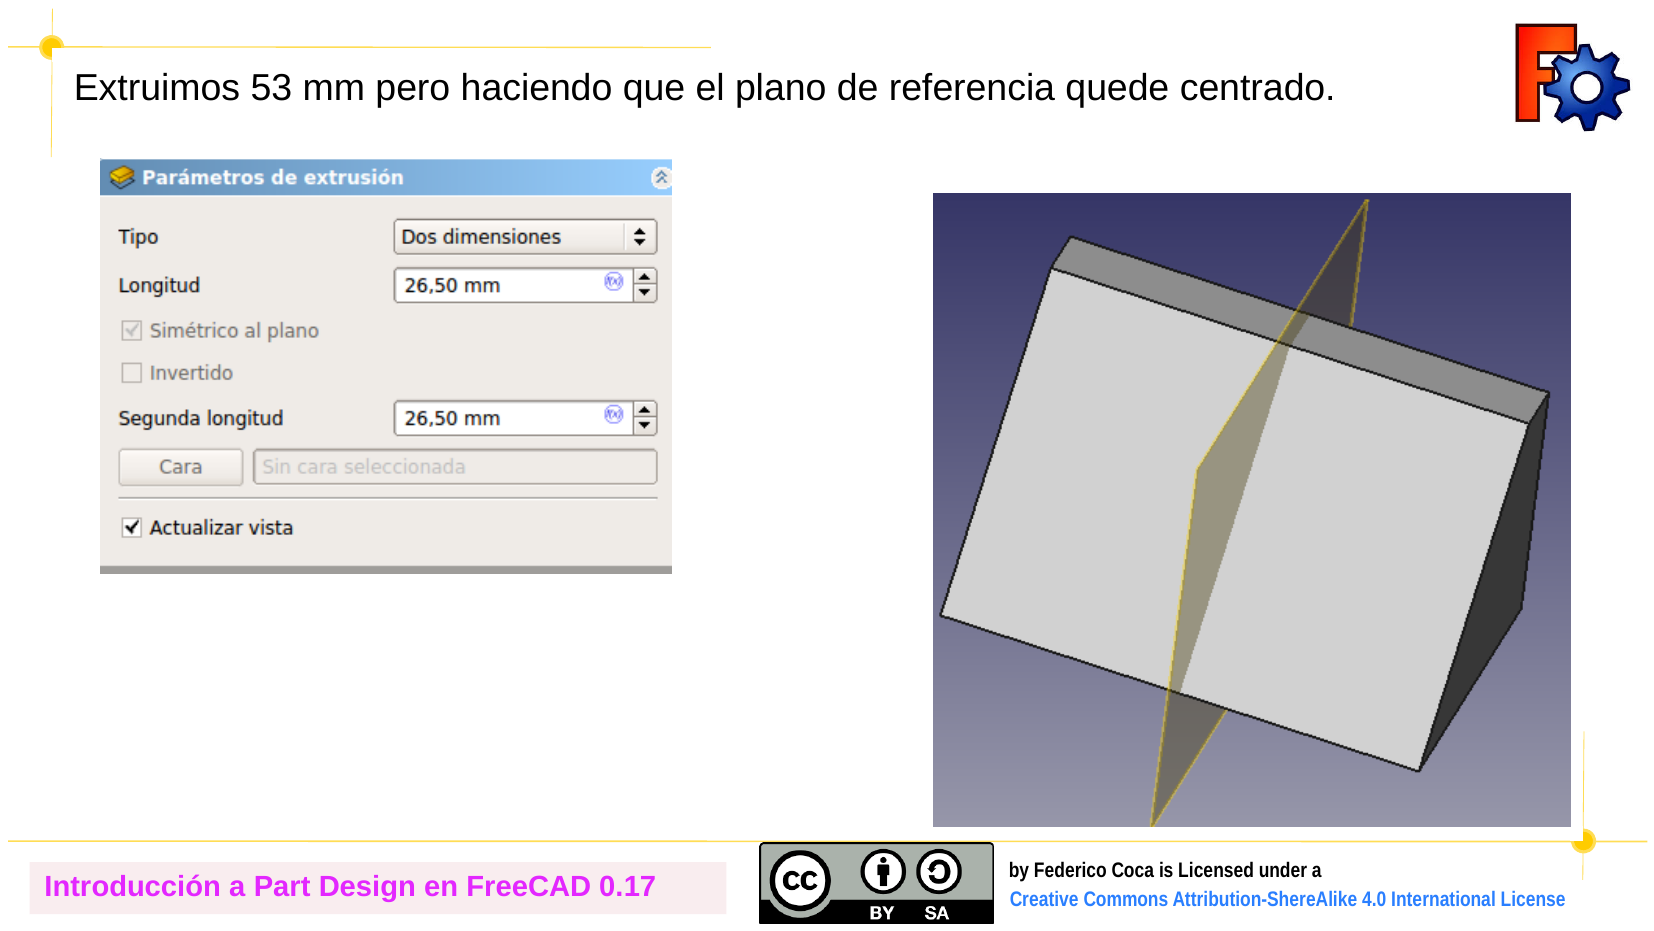

Extruimos 53 mm pero haciendo que el plano de referencia quede centrado.
Introducción a Part Design en FreeCAD 0.17